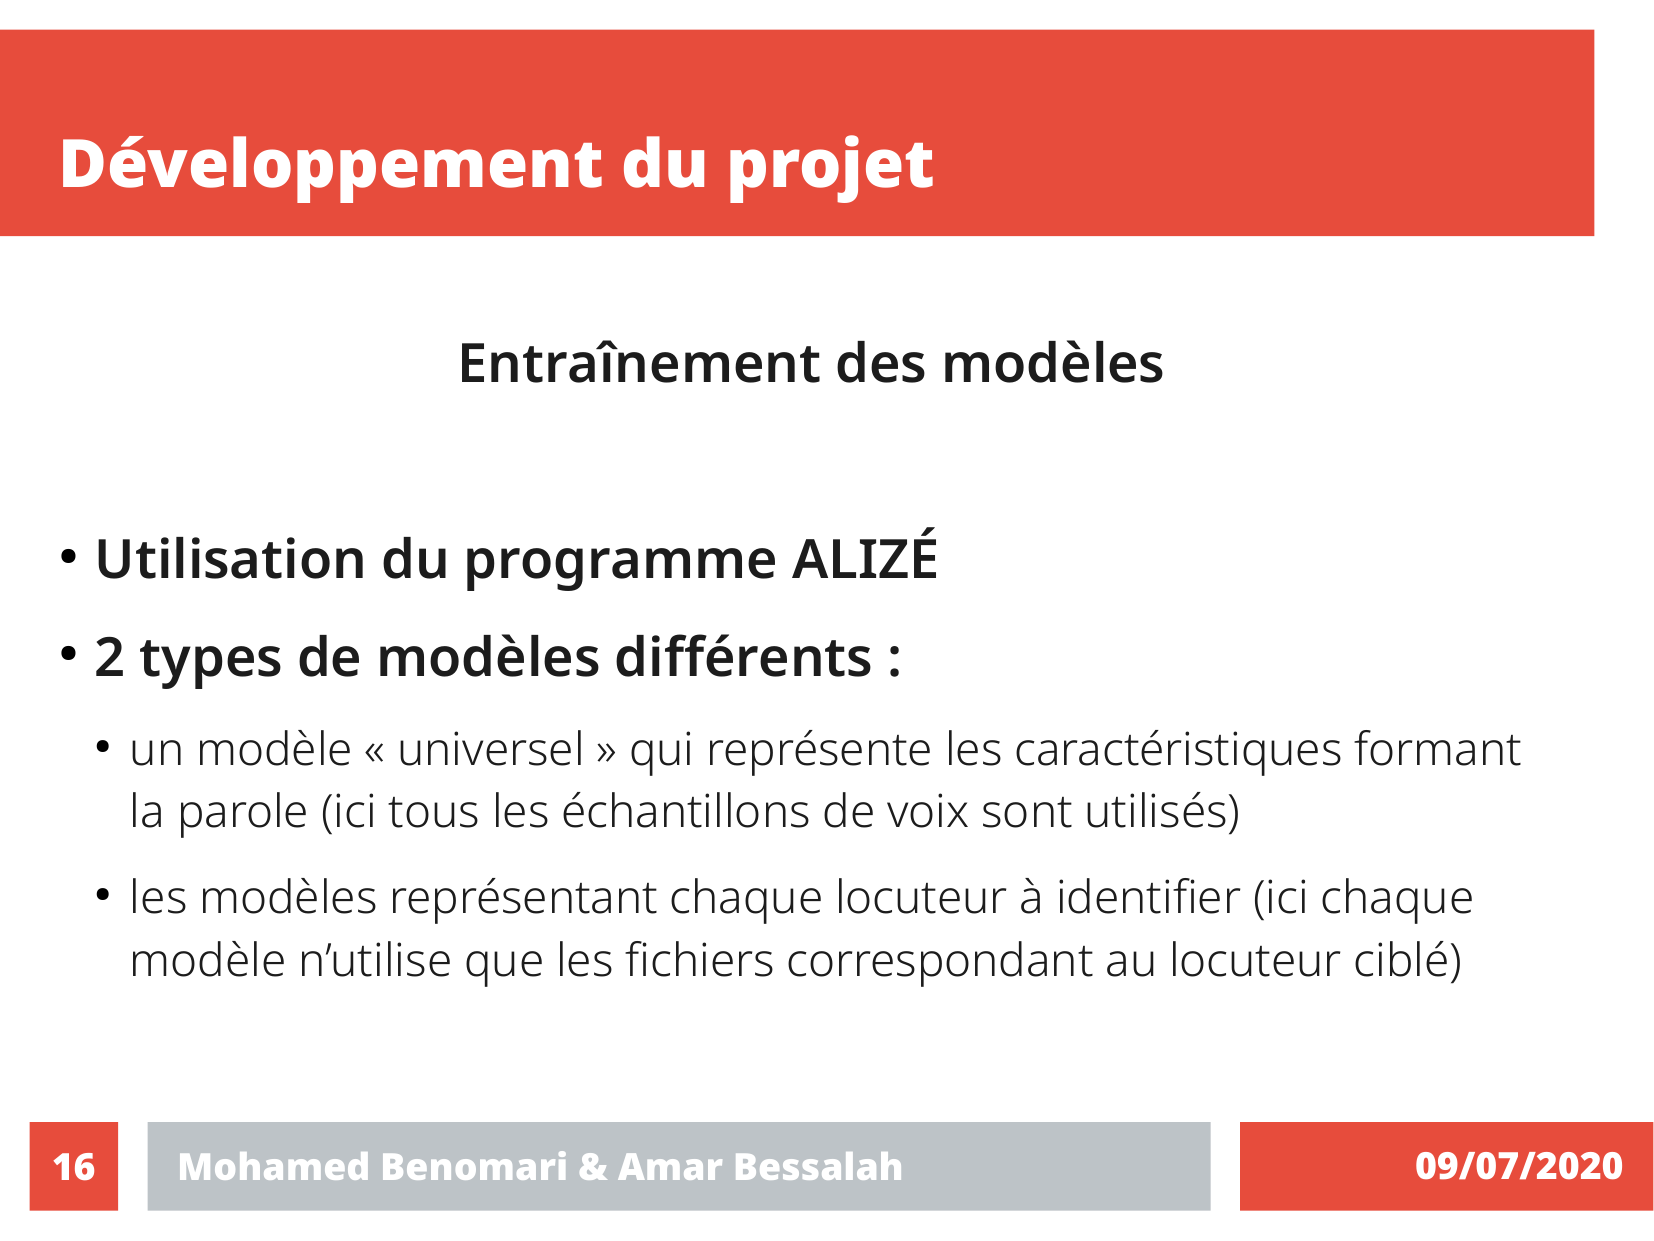

# Développement du projet
Entraînement des modèles
Utilisation du programme ALIZÉ
2 types de modèles différents :
un modèle « universel » qui représente les caractéristiques formant la parole (ici tous les échantillons de voix sont utilisés)
les modèles représentant chaque locuteur à identifier (ici chaque modèle n’utilise que les fichiers correspondant au locuteur ciblé)
16
Mohamed Benomari & Amar Bessalah
09/07/2020